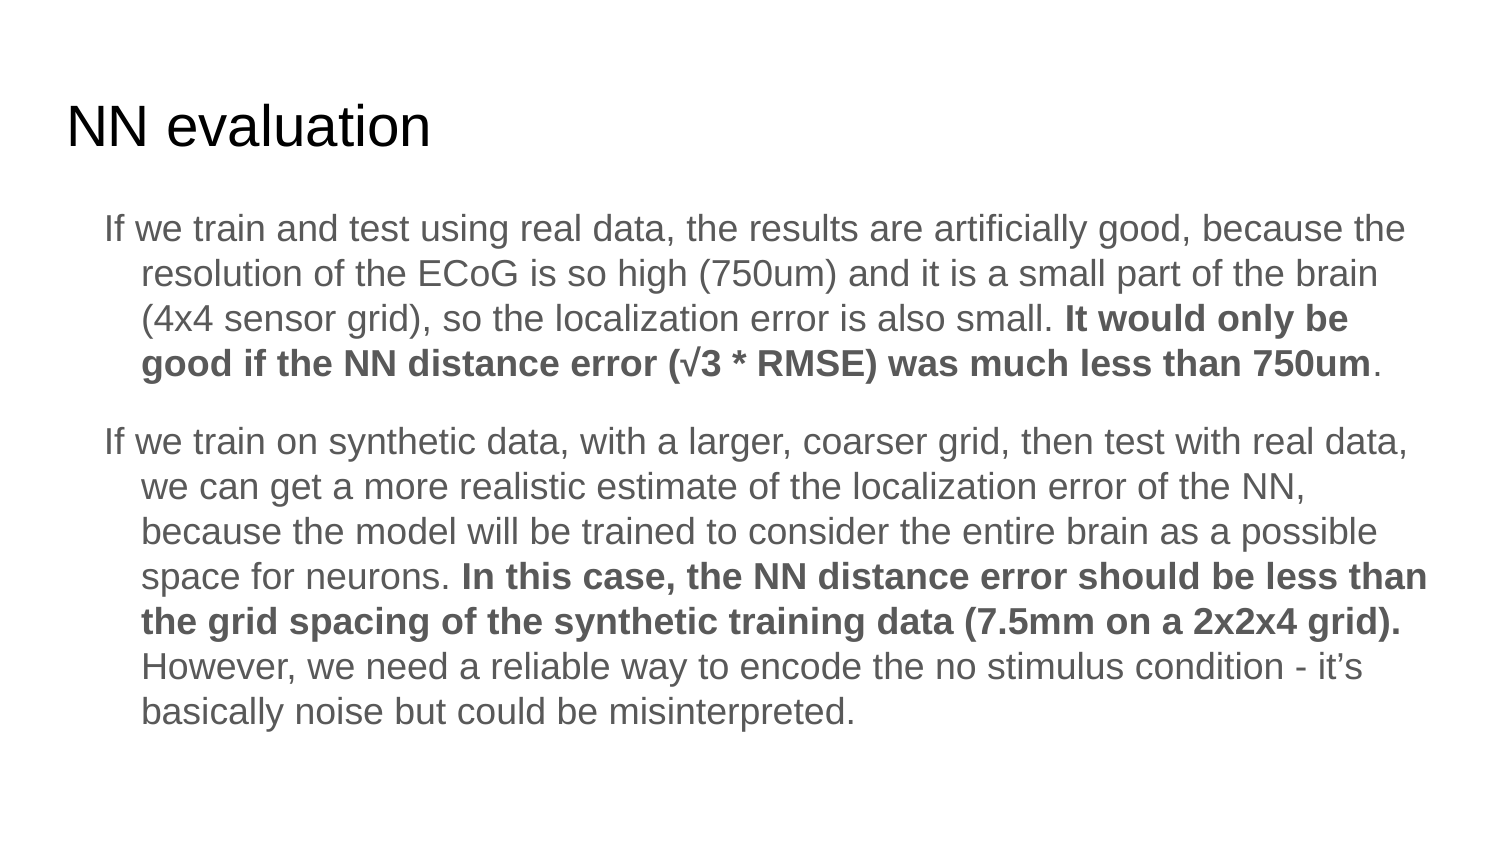

# NN evaluation
If we train and test using real data, the results are artificially good, because the resolution of the ECoG is so high (750um) and it is a small part of the brain (4x4 sensor grid), so the localization error is also small. It would only be good if the NN distance error (√3 * RMSE) was much less than 750um.
If we train on synthetic data, with a larger, coarser grid, then test with real data, we can get a more realistic estimate of the localization error of the NN, because the model will be trained to consider the entire brain as a possible space for neurons. In this case, the NN distance error should be less than the grid spacing of the synthetic training data (7.5mm on a 2x2x4 grid). However, we need a reliable way to encode the no stimulus condition - it’s basically noise but could be misinterpreted.